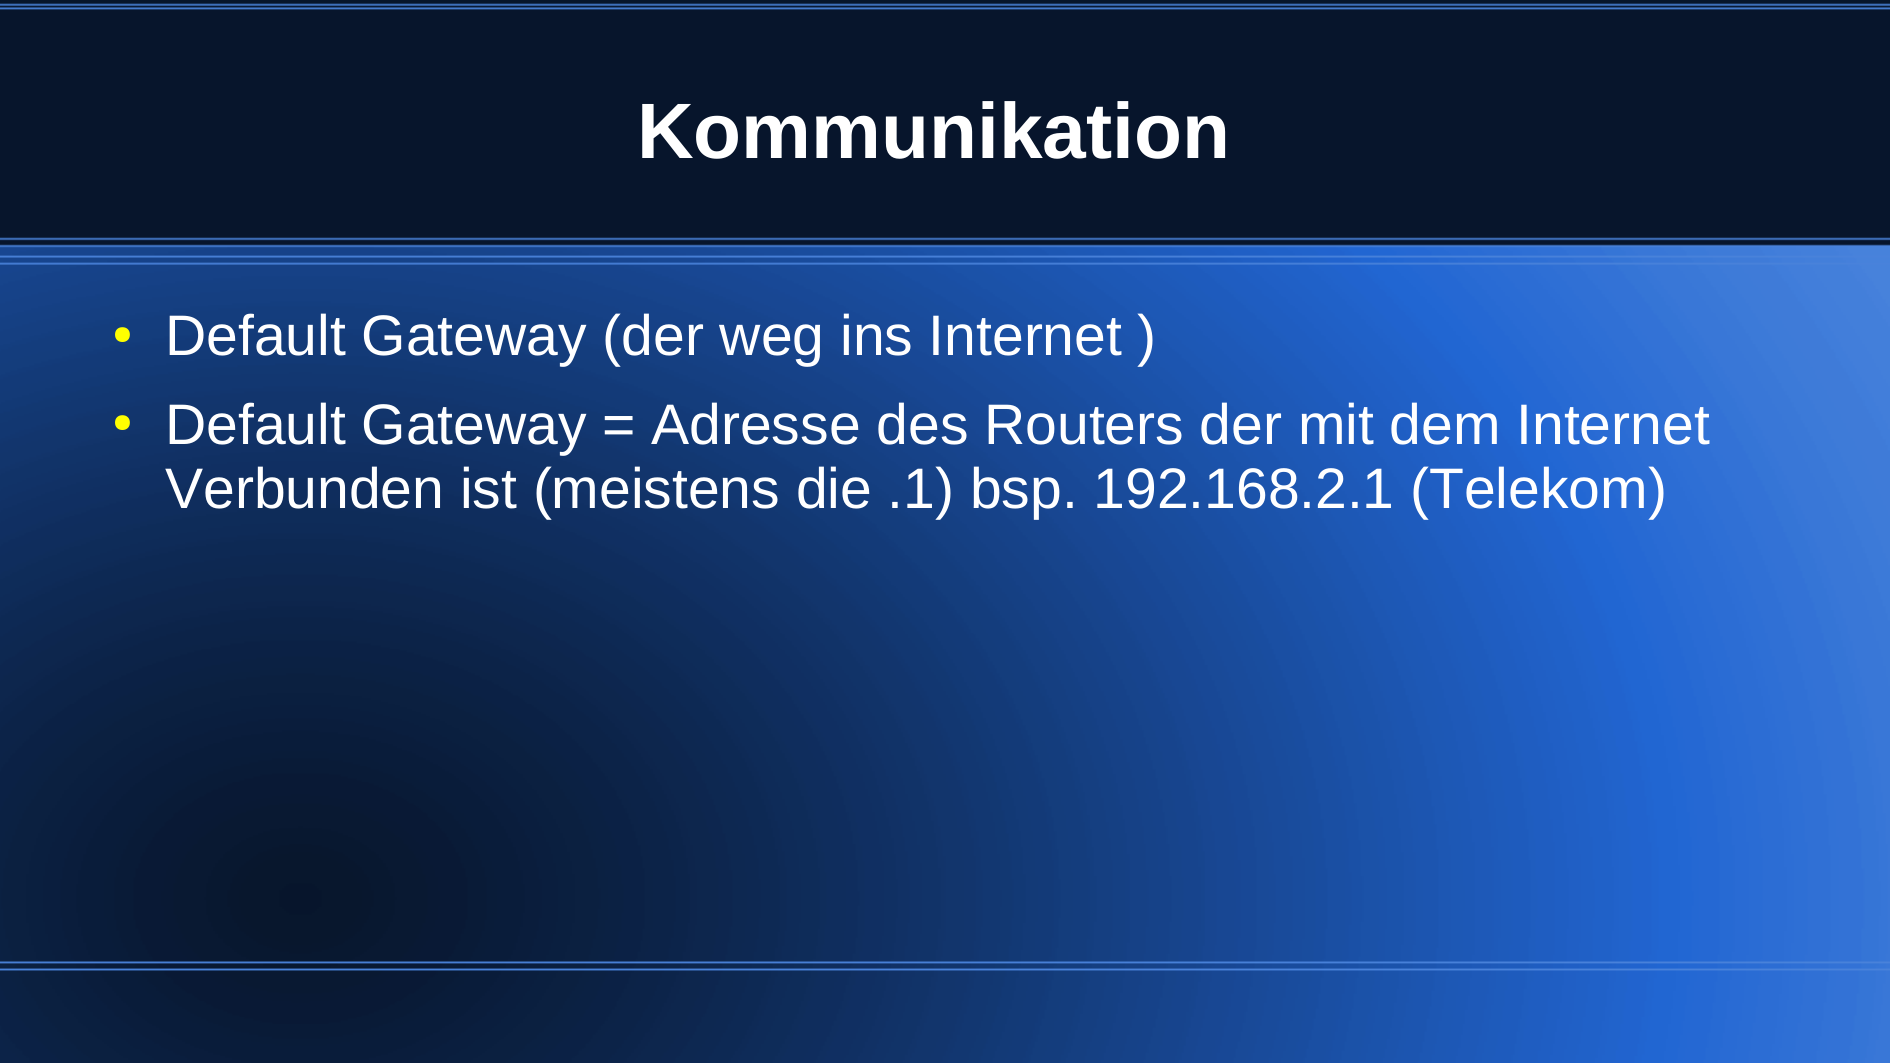

# Kommunikation
Default Gateway (der weg ins Internet )
Default Gateway = Adresse des Routers der mit dem Internet Verbunden ist (meistens die .1) bsp. 192.168.2.1 (Telekom)